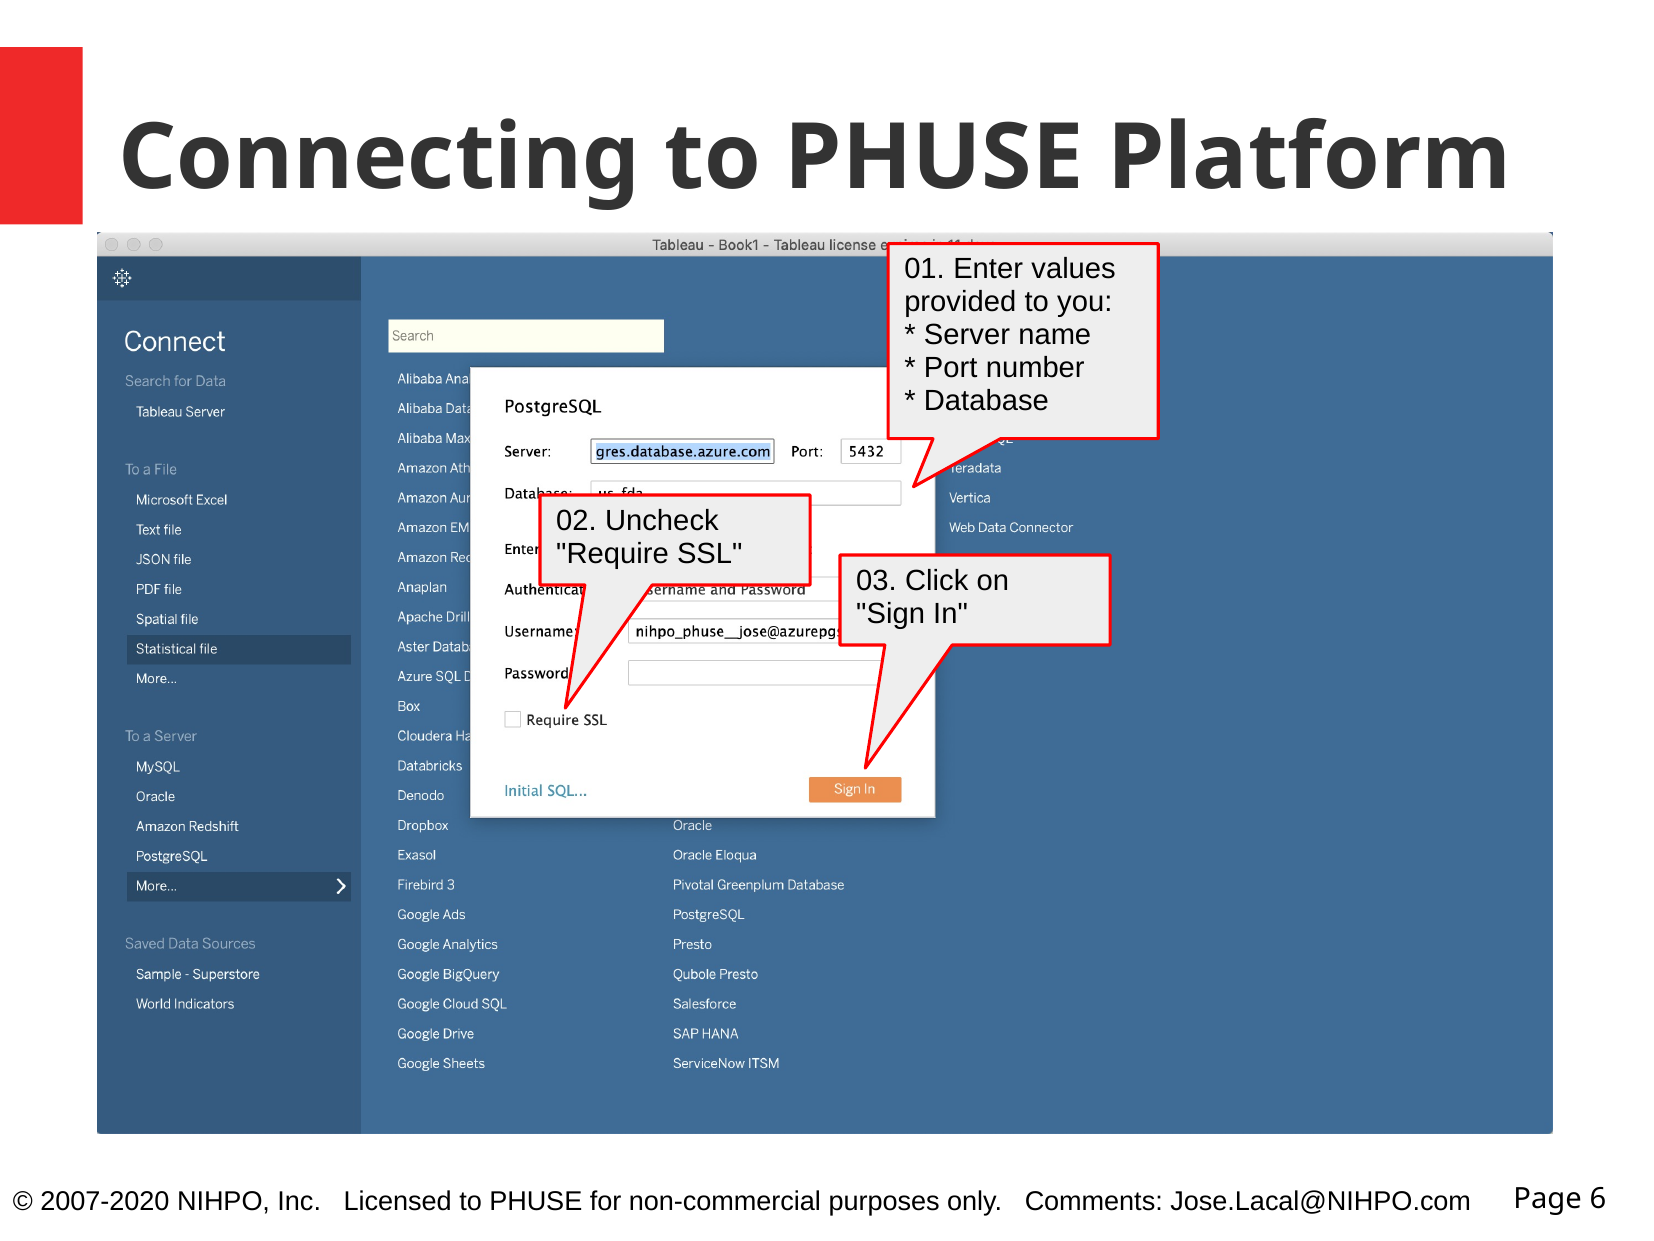

# Connecting to PHUSE Platform
01. Enter values
provided to you:
* Server name
* Port number
* Database
02. Uncheck
"Require SSL"
03. Click on
"Sign In"
6
© 2007-2020 NIHPO, Inc. Licensed to PHUSE for non-commercial purposes only. Comments: Jose.Lacal@NIHPO.com